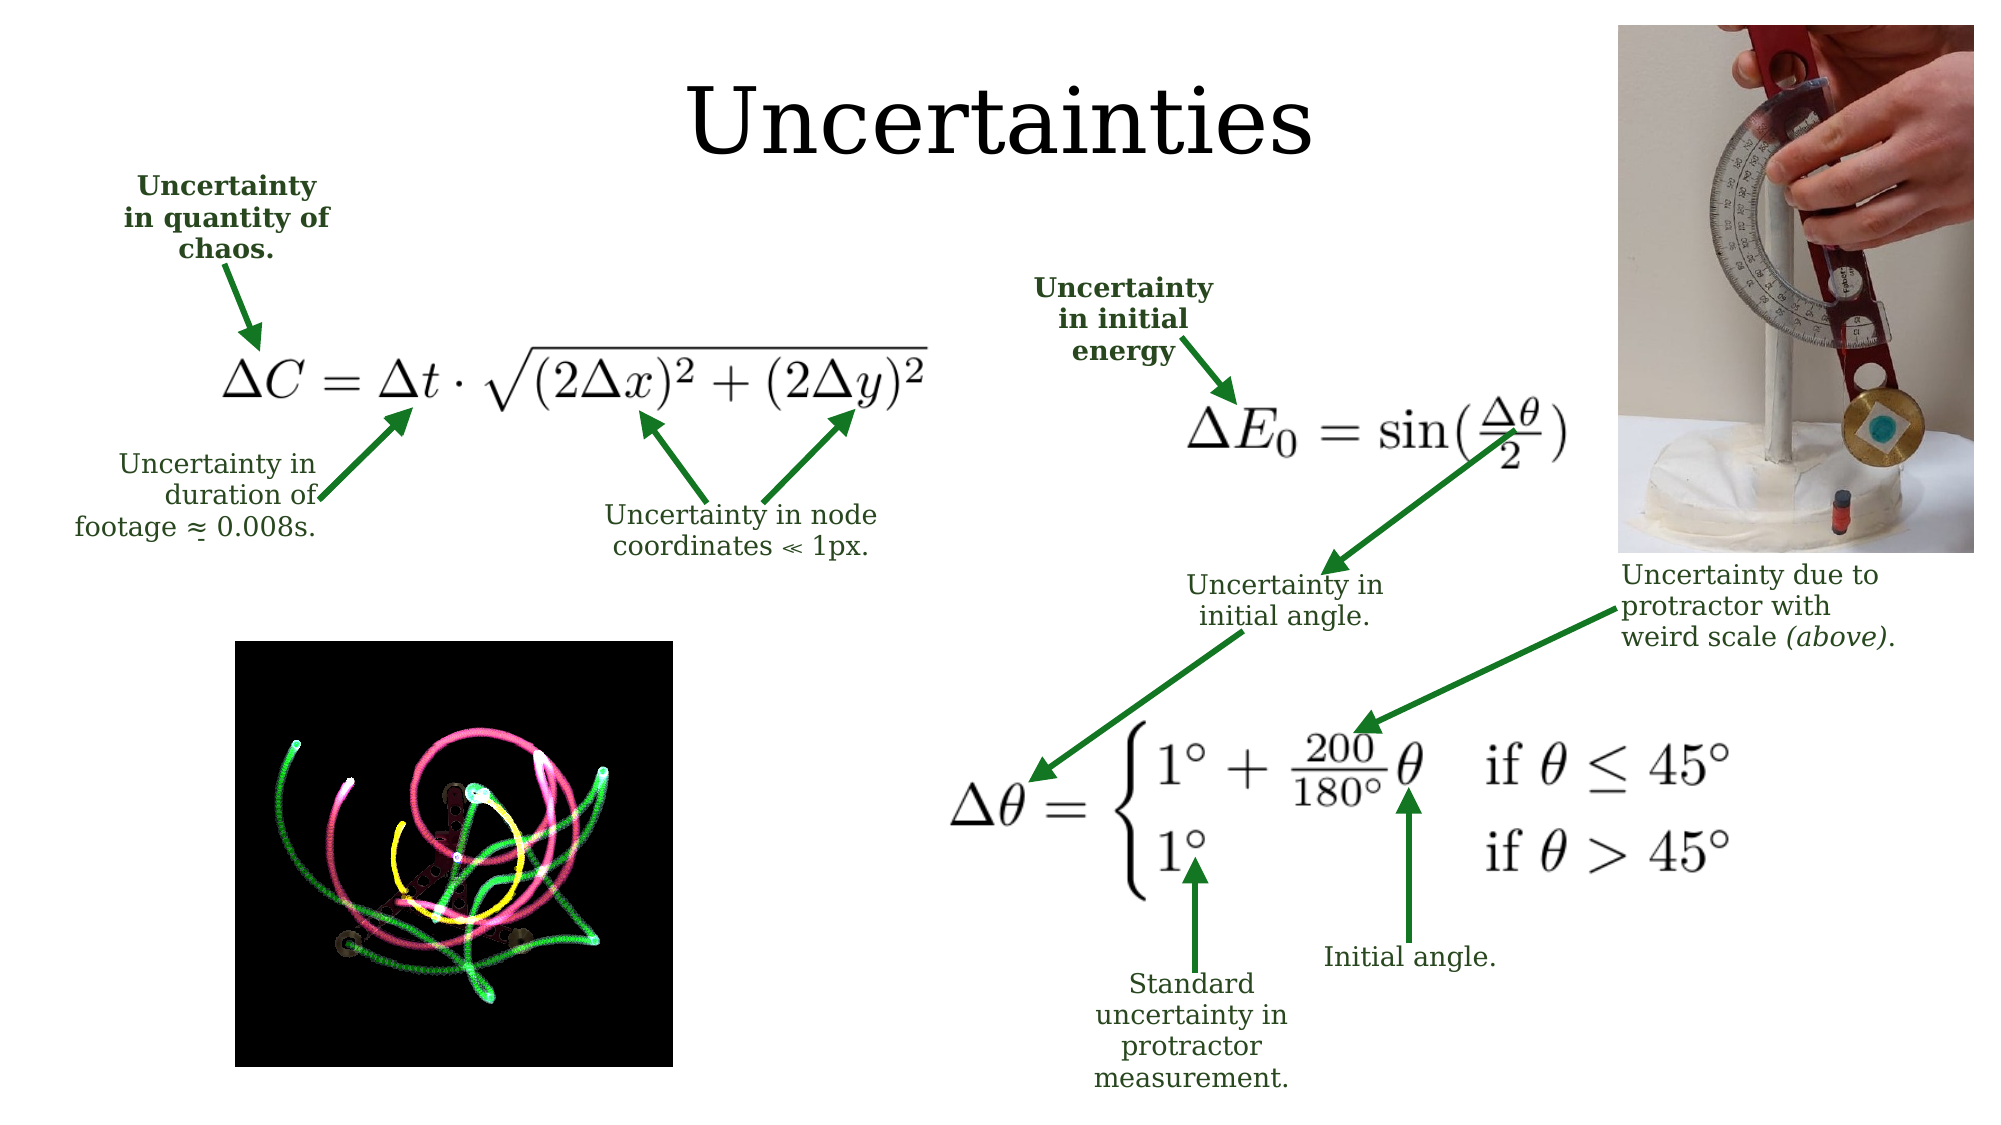

# Uncertainties
Uncertainty in quantity of chaos.
Uncertainty in initial energy
Uncertainty in duration of footage ≈̠ 0.008s.
Uncertainty in node coordinates ≪ 1px.
Uncertainty due to protractor with weird scale (above).
Uncertainty in initial angle.
Initial angle.
Standard uncertainty in protractor measurement.